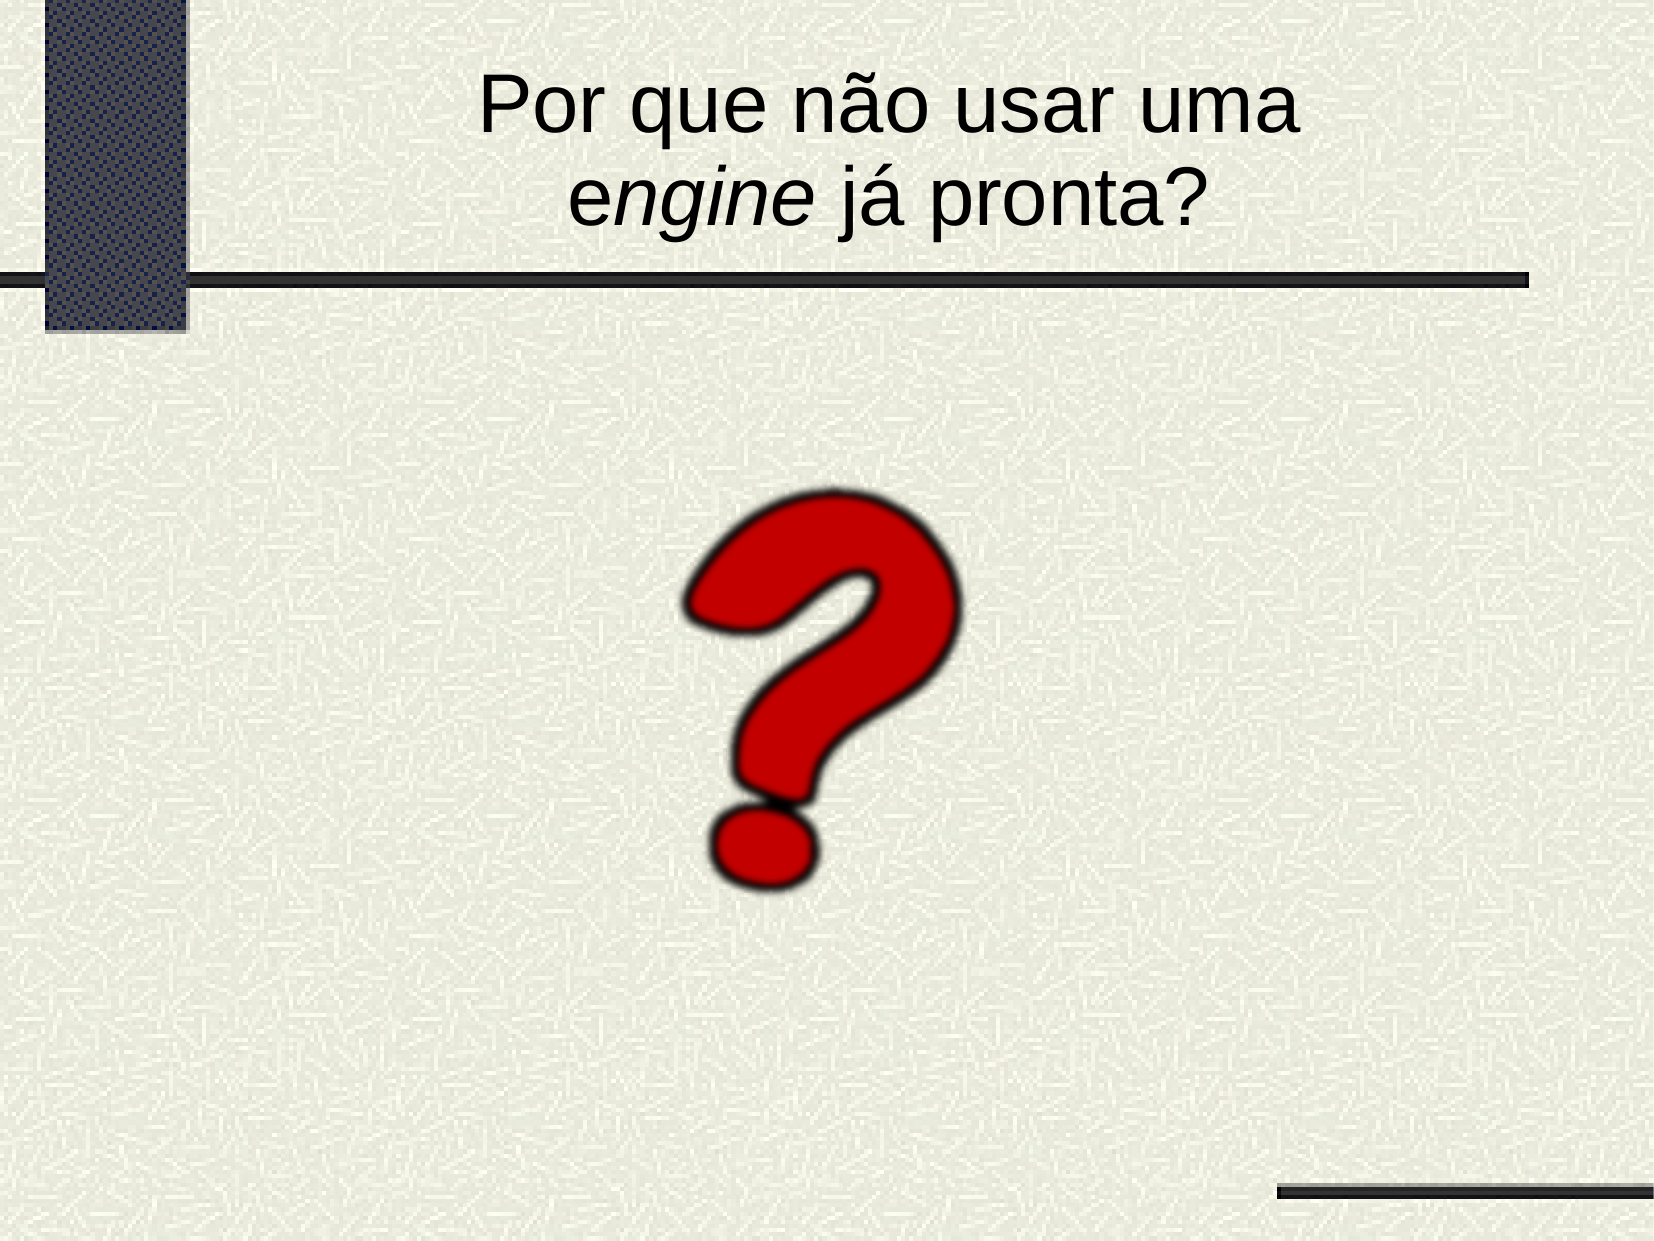

Por que não usar uma
engine já pronta?